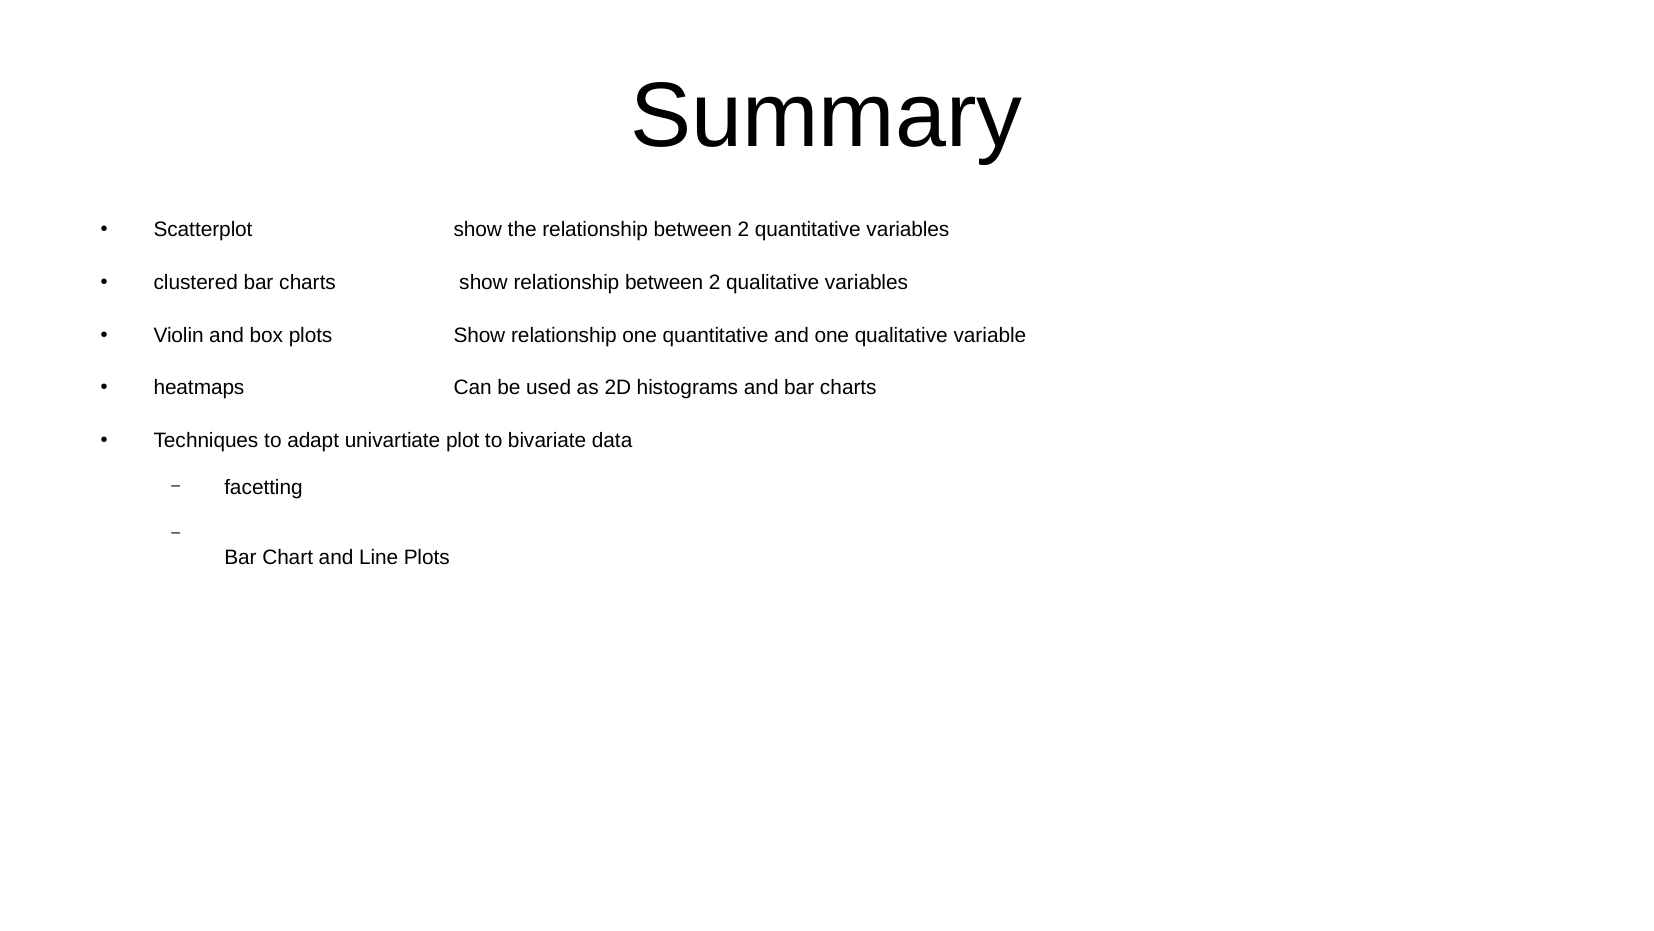

# Summary
Scatterplot 			show the relationship between 2 quantitative variables
clustered bar charts		 show relationship between 2 qualitative variables
Violin and box plots 		Show relationship one quantitative and one qualitative variable
heatmaps			Can be used as 2D histograms and bar charts
Techniques to adapt univartiate plot to bivariate data
facetting
Bar Chart and Line Plots